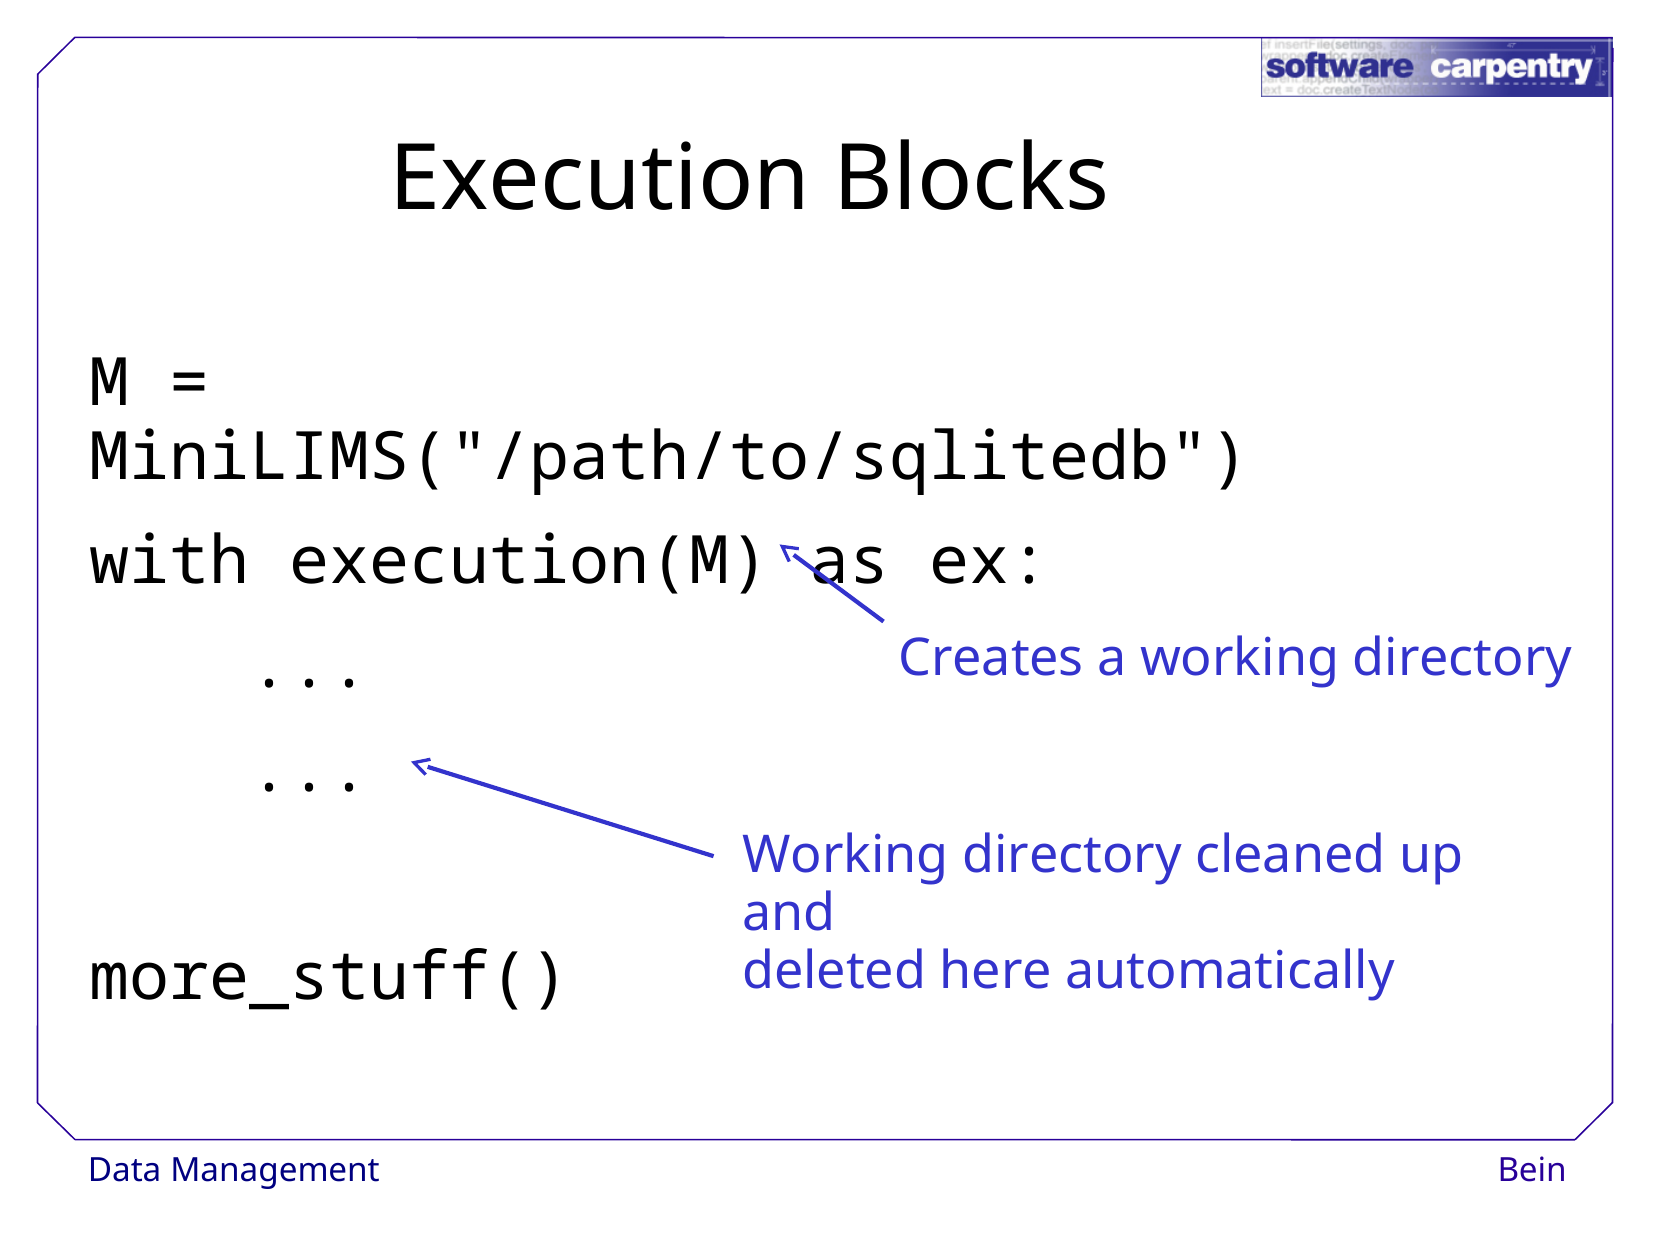

Execution Blocks
M = MiniLIMS("/path/to/sqlitedb")
with execution(M) as ex:
 ...
 ...
more_stuff()
Creates a working directory
Working directory cleaned up and
deleted here automatically